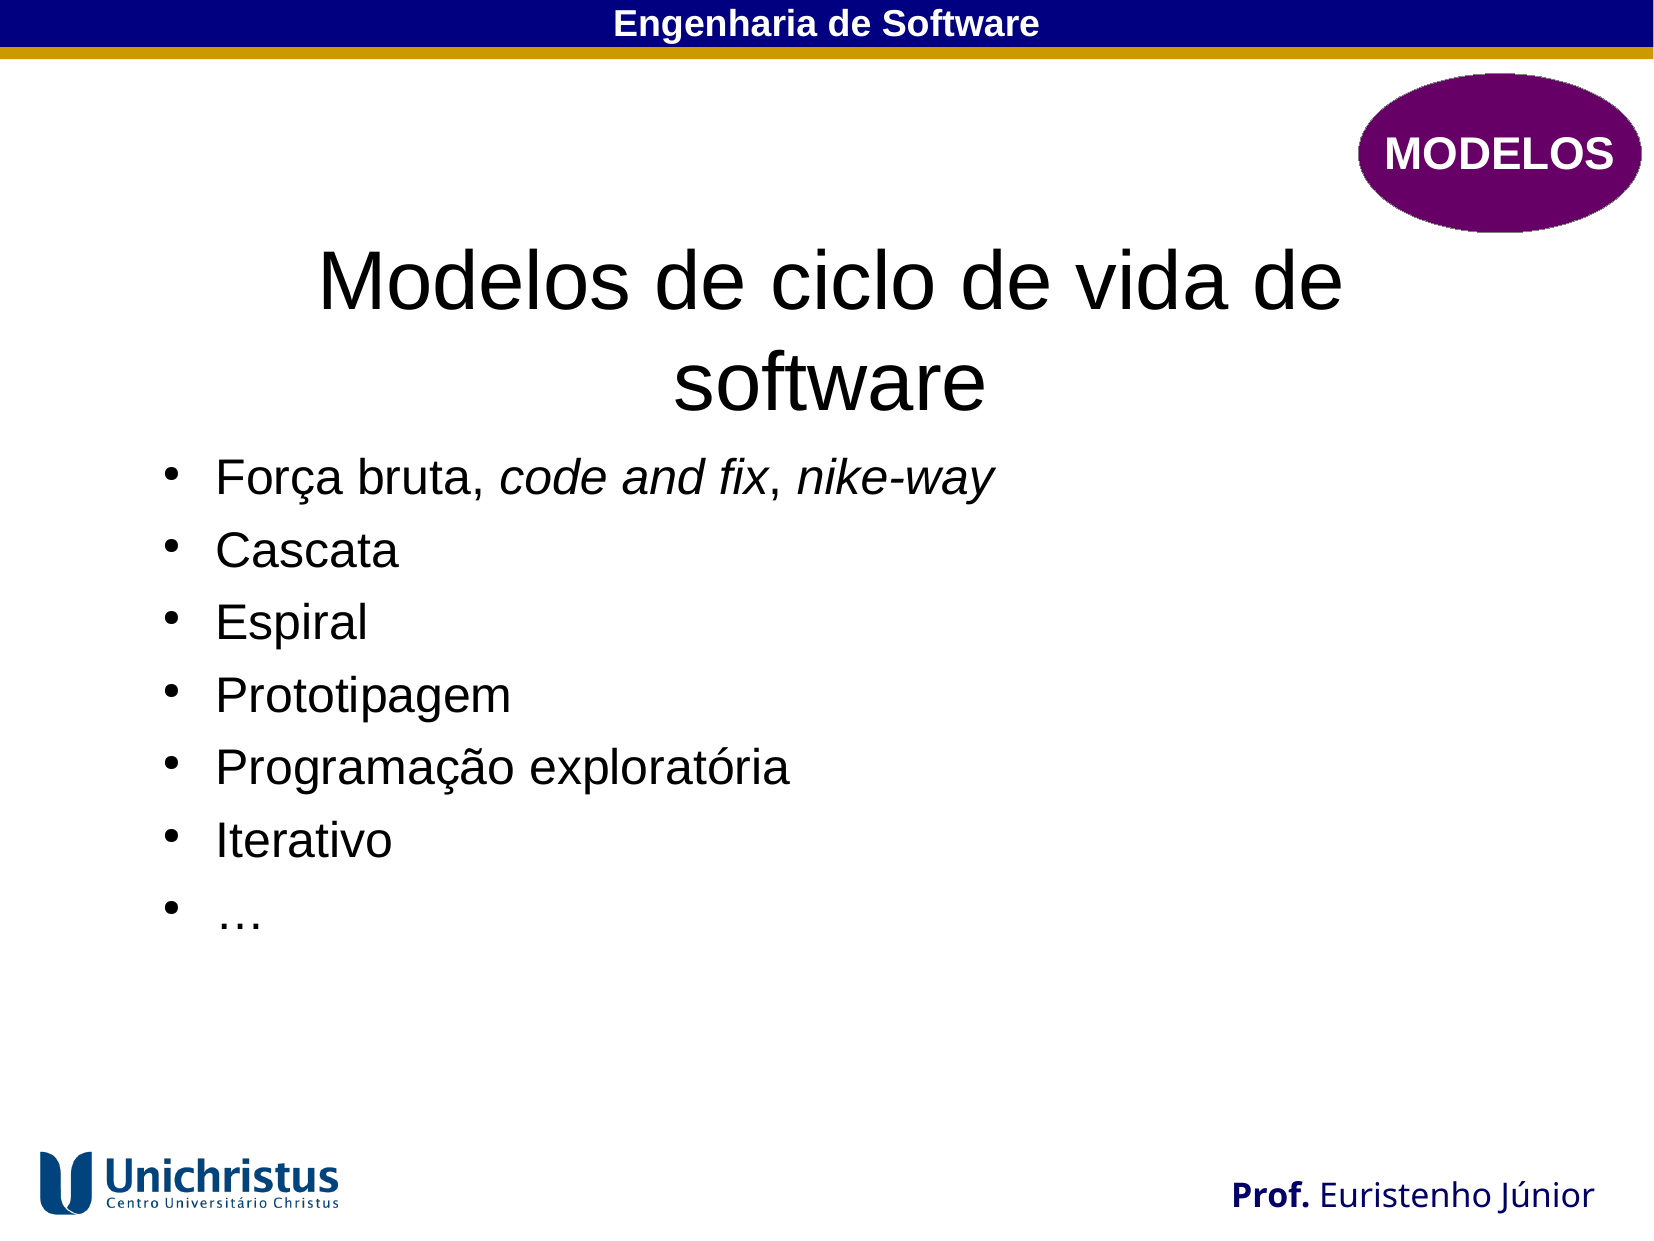

Engenharia de Software
MODELOS
# Modelos de ciclo de vida de software
Força bruta, code and fix, nike-way
Cascata
Espiral
Prototipagem
Programação exploratória
Iterativo
…
Prof. Euristenho Júnior